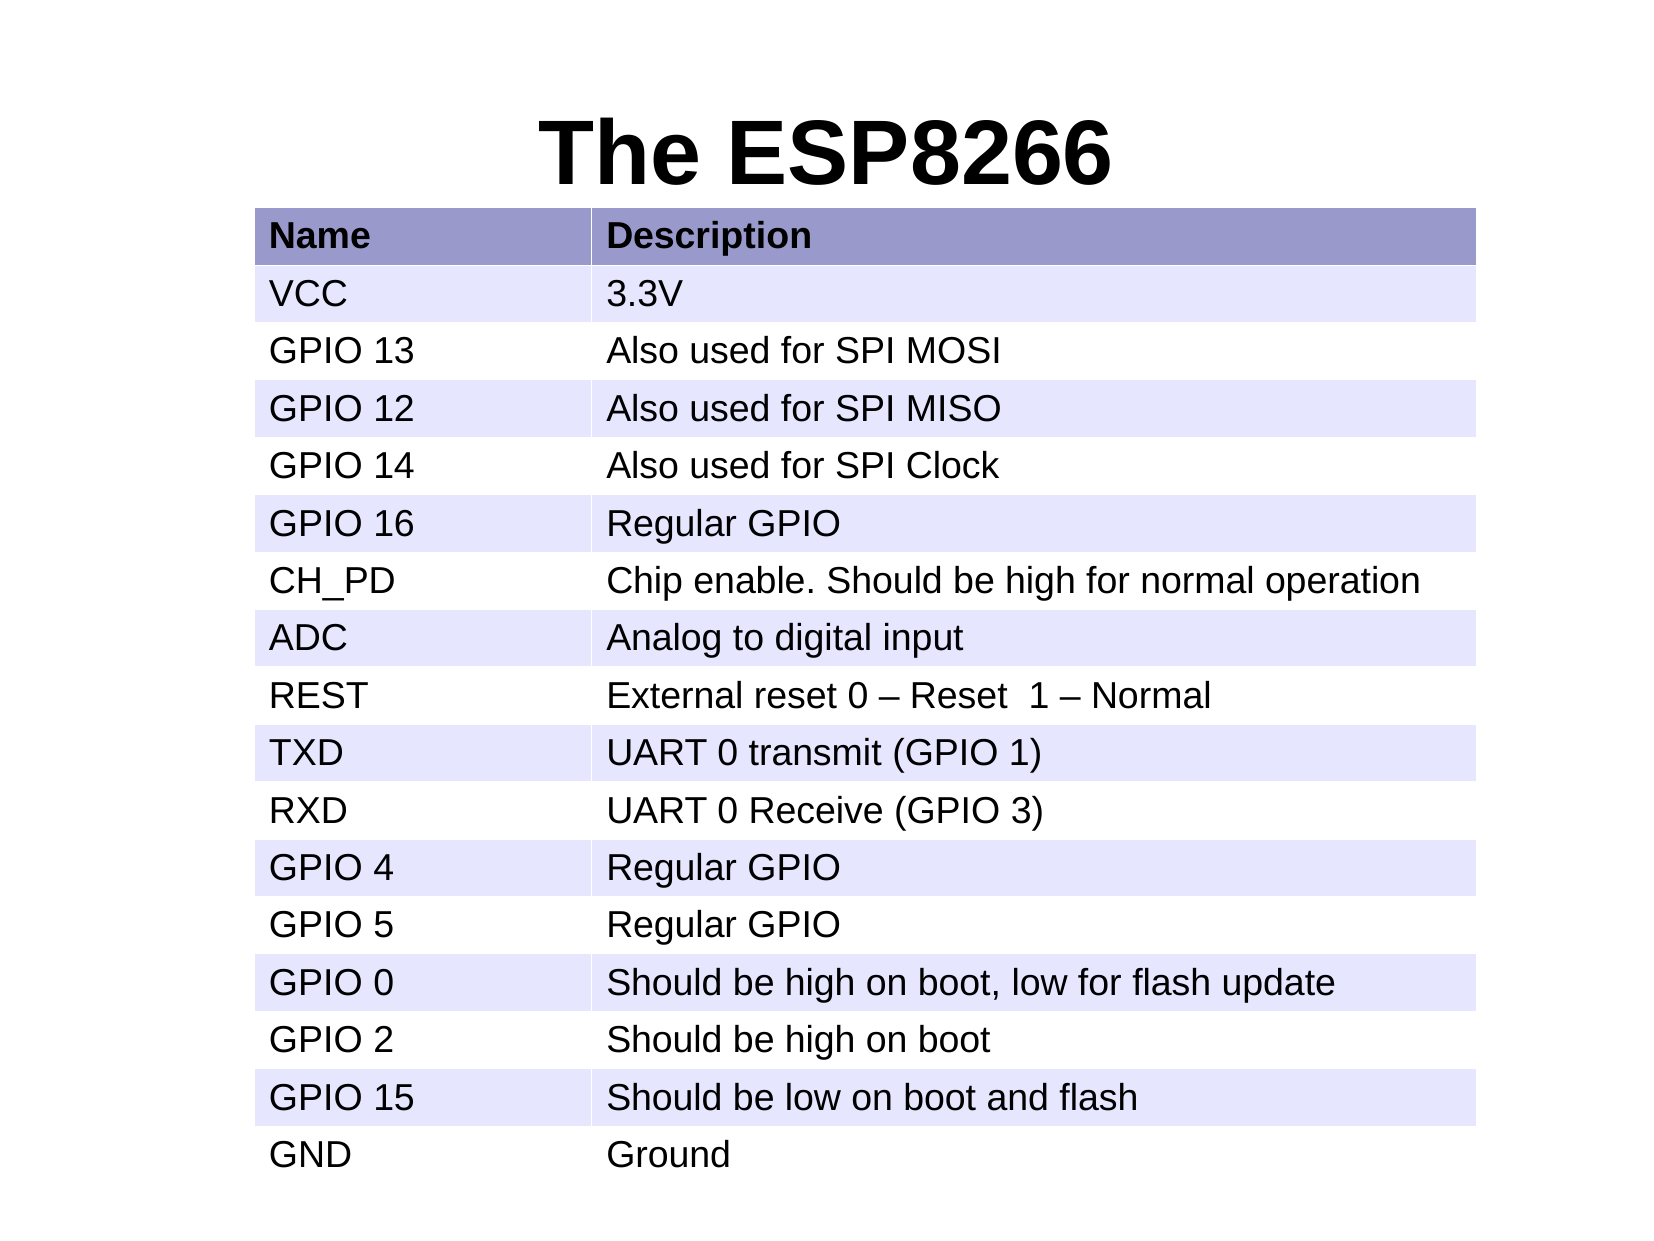

# The ESP8266
| Name | Description |
| --- | --- |
| VCC | 3.3V |
| GPIO 13 | Also used for SPI MOSI |
| GPIO 12 | Also used for SPI MISO |
| GPIO 14 | Also used for SPI Clock |
| GPIO 16 | Regular GPIO |
| CH\_PD | Chip enable. Should be high for normal operation |
| ADC | Analog to digital input |
| REST | External reset 0 – Reset 1 – Normal |
| TXD | UART 0 transmit (GPIO 1) |
| RXD | UART 0 Receive (GPIO 3) |
| GPIO 4 | Regular GPIO |
| GPIO 5 | Regular GPIO |
| GPIO 0 | Should be high on boot, low for flash update |
| GPIO 2 | Should be high on boot |
| GPIO 15 | Should be low on boot and flash |
| GND | Ground |